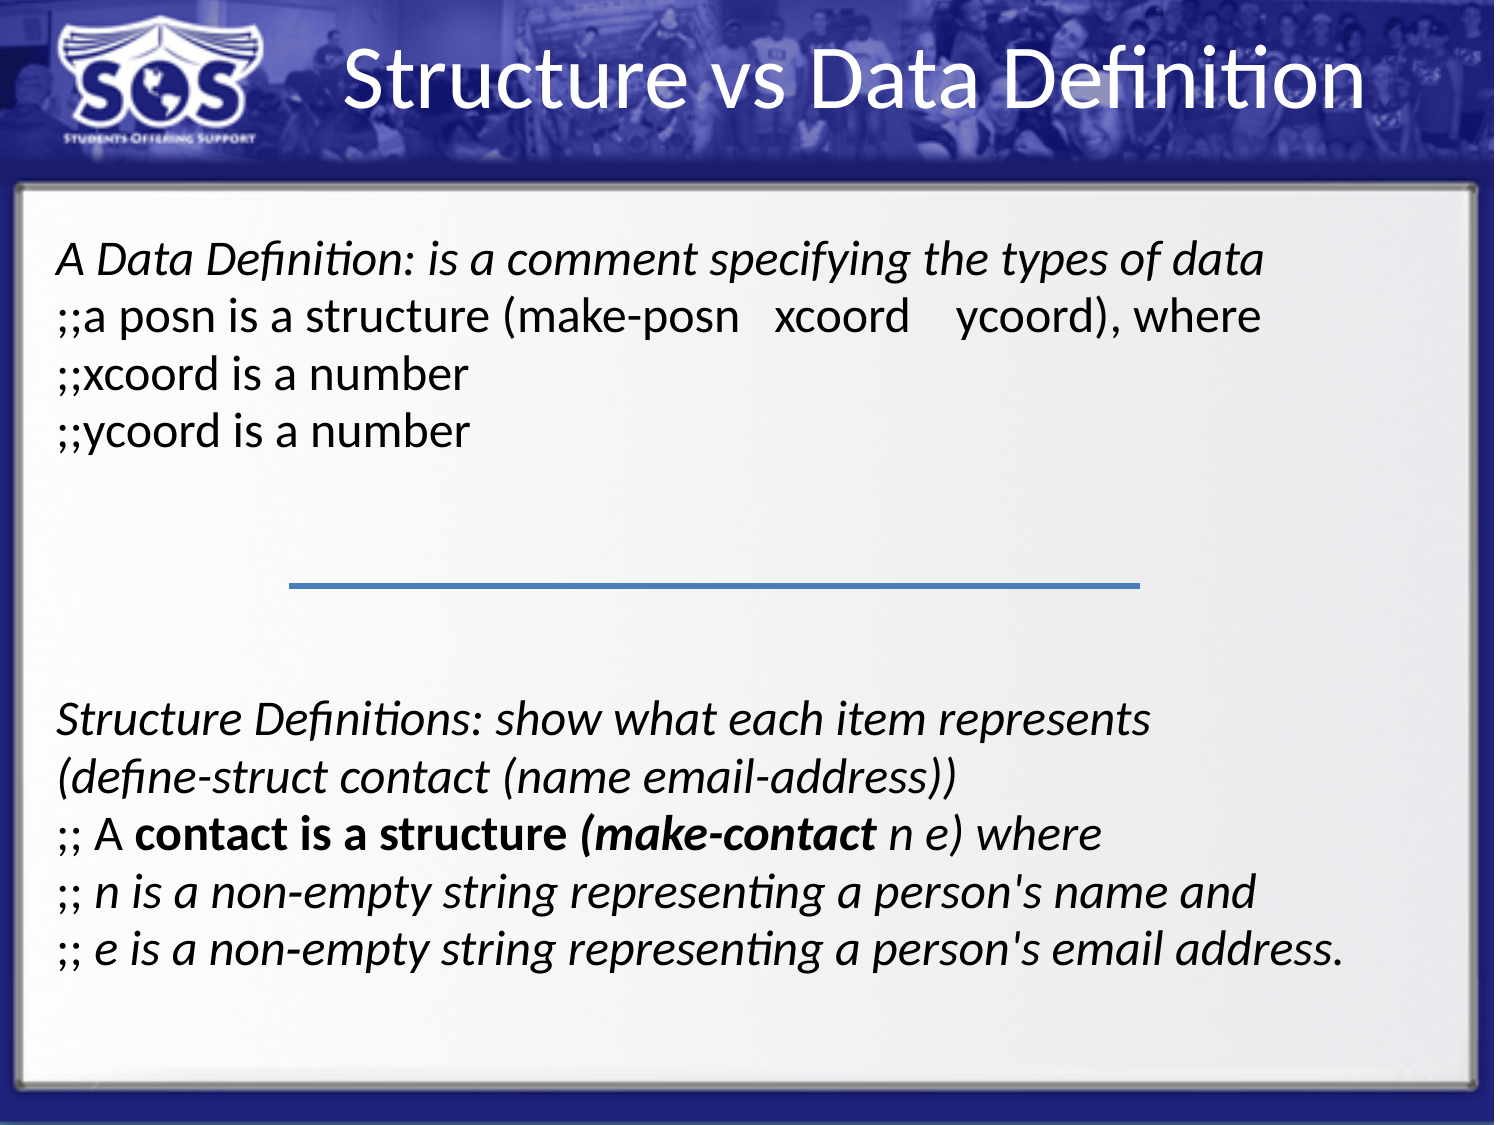

Structure vs Data Definition
A Data Definition: is a comment specifying the types of data
;;a posn is a structure (make-posn xcoord ycoord), where
;;xcoord is a number
;;ycoord is a number
Structure Definitions: show what each item represents
(define-struct contact (name email-address))
;; A contact is a structure (make-contact n e) where
;; n is a non‐empty string representing a person's name and
;; e is a non‐empty string representing a person's email address.